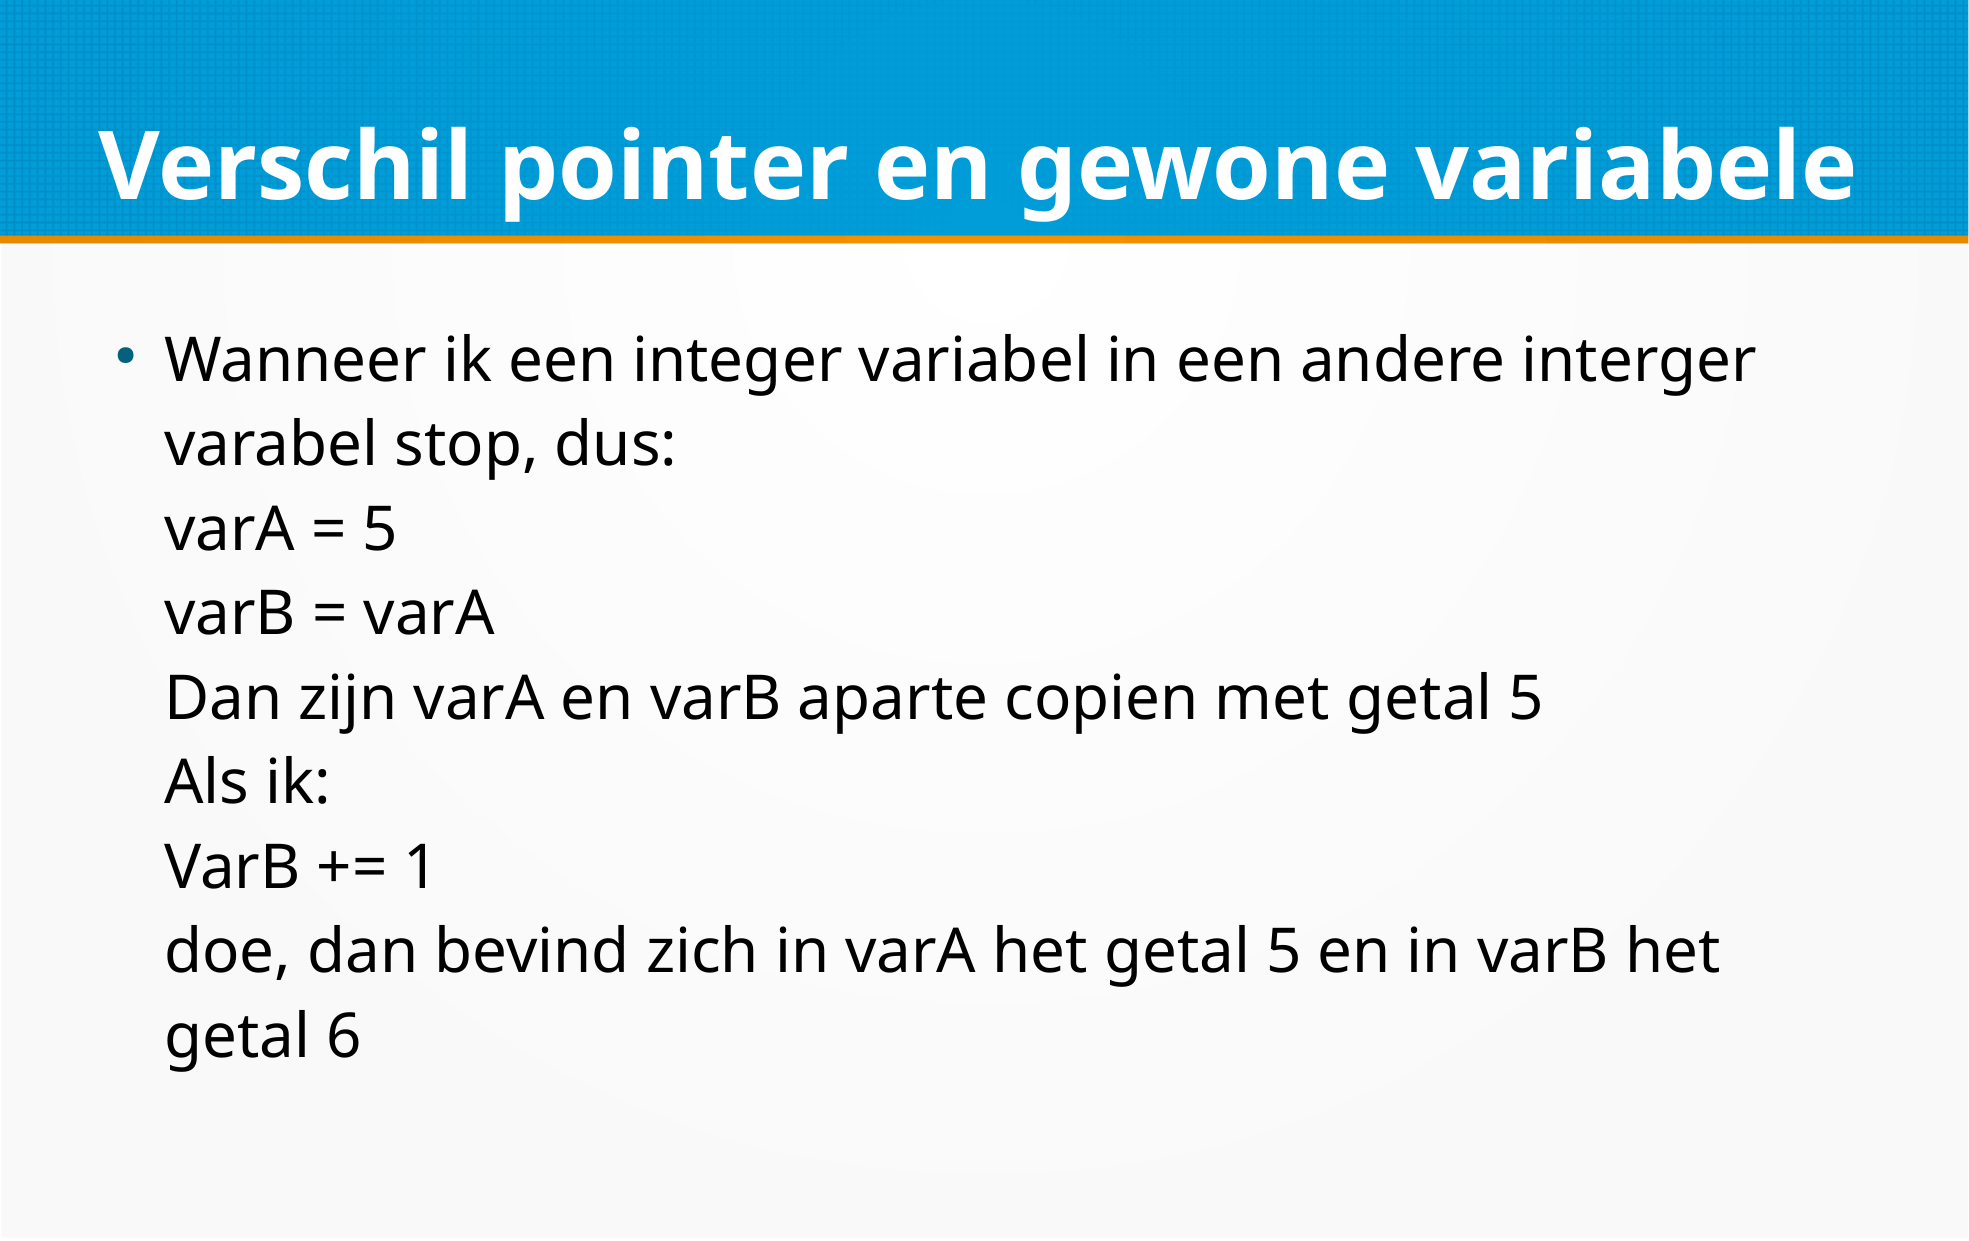

# Verschil pointer en gewone variabele
Wanneer ik een integer variabel in een andere interger varabel stop, dus:
varA = 5
varB = varA
Dan zijn varA en varB aparte copien met getal 5
Als ik:
VarB += 1
doe, dan bevind zich in varA het getal 5 en in varB het getal 6